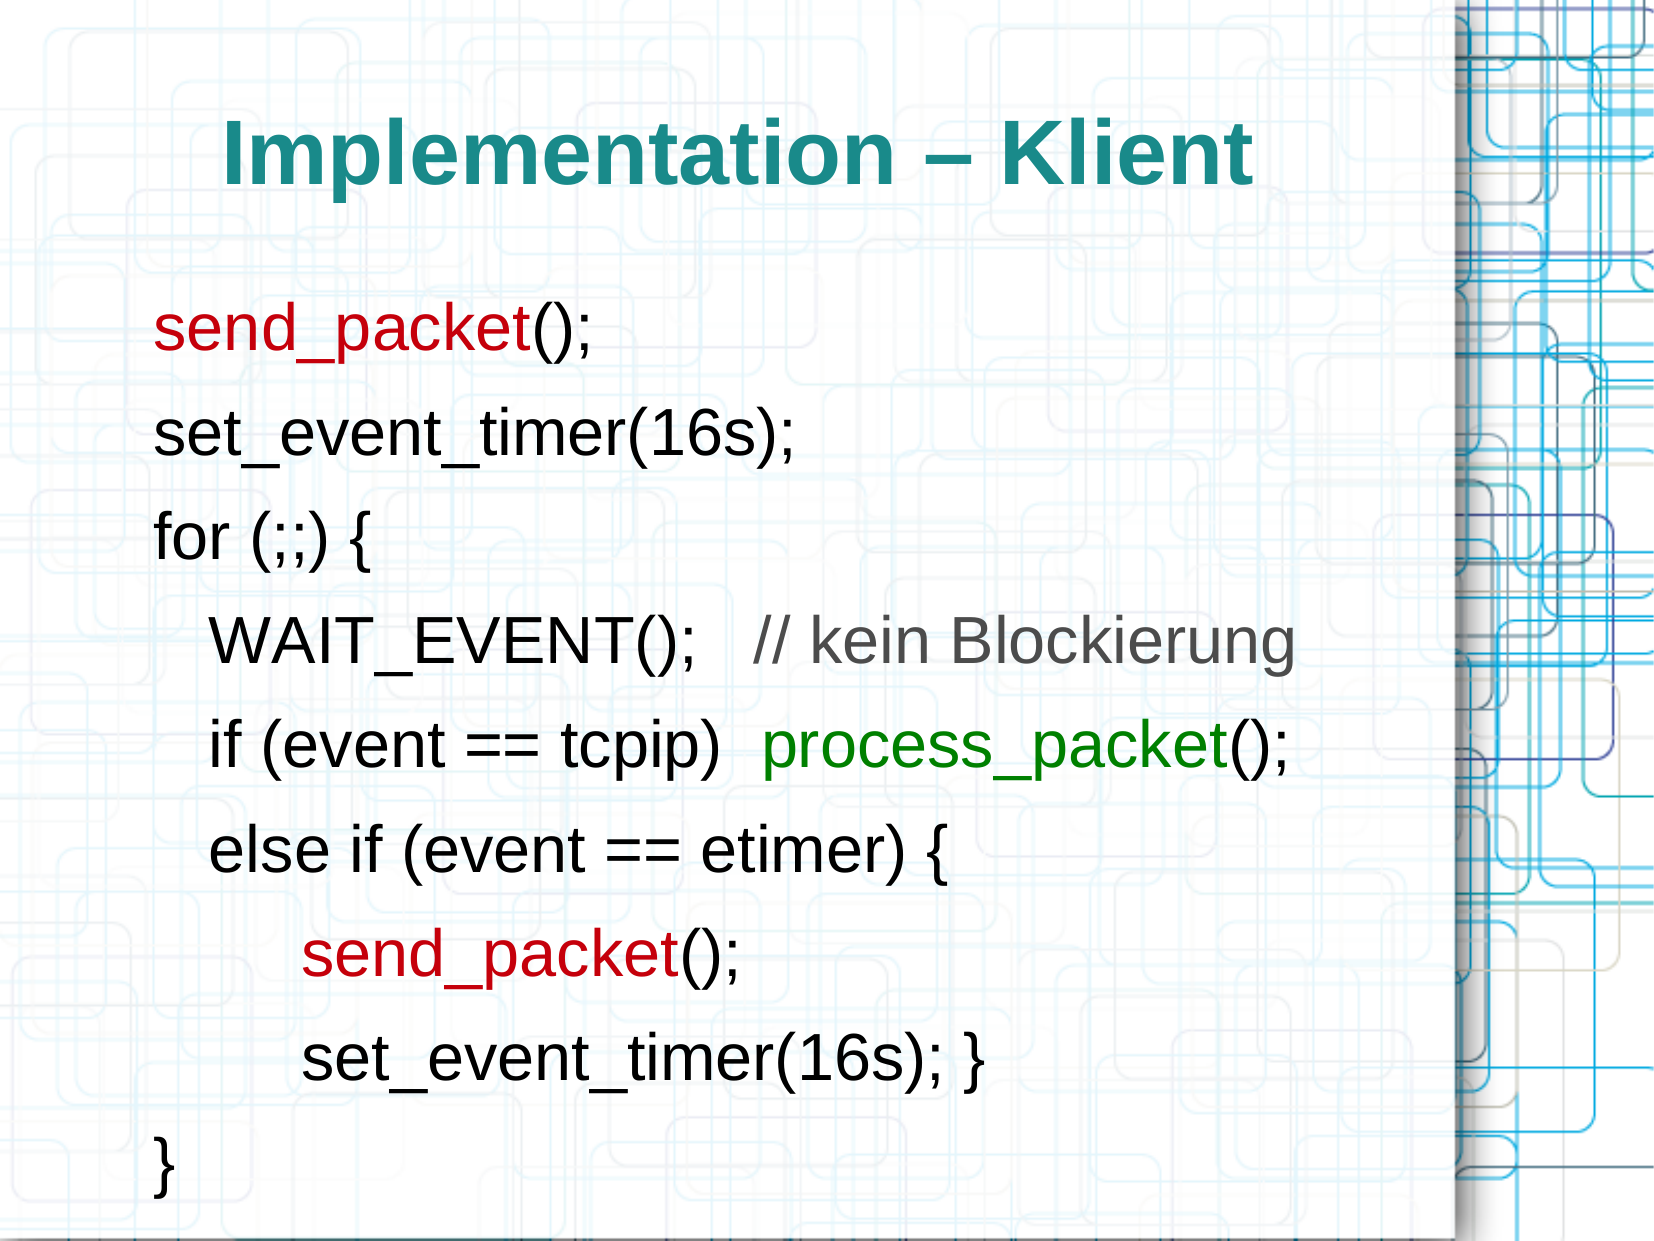

# Implementation – Klient
send_packet();
set_event_timer(16s);
for (;;) {
 WAIT_EVENT(); // kein Blockierung
 if (event == tcpip) process_packet();
 else if (event == etimer) {
 send_packet();
 set_event_timer(16s); }
}